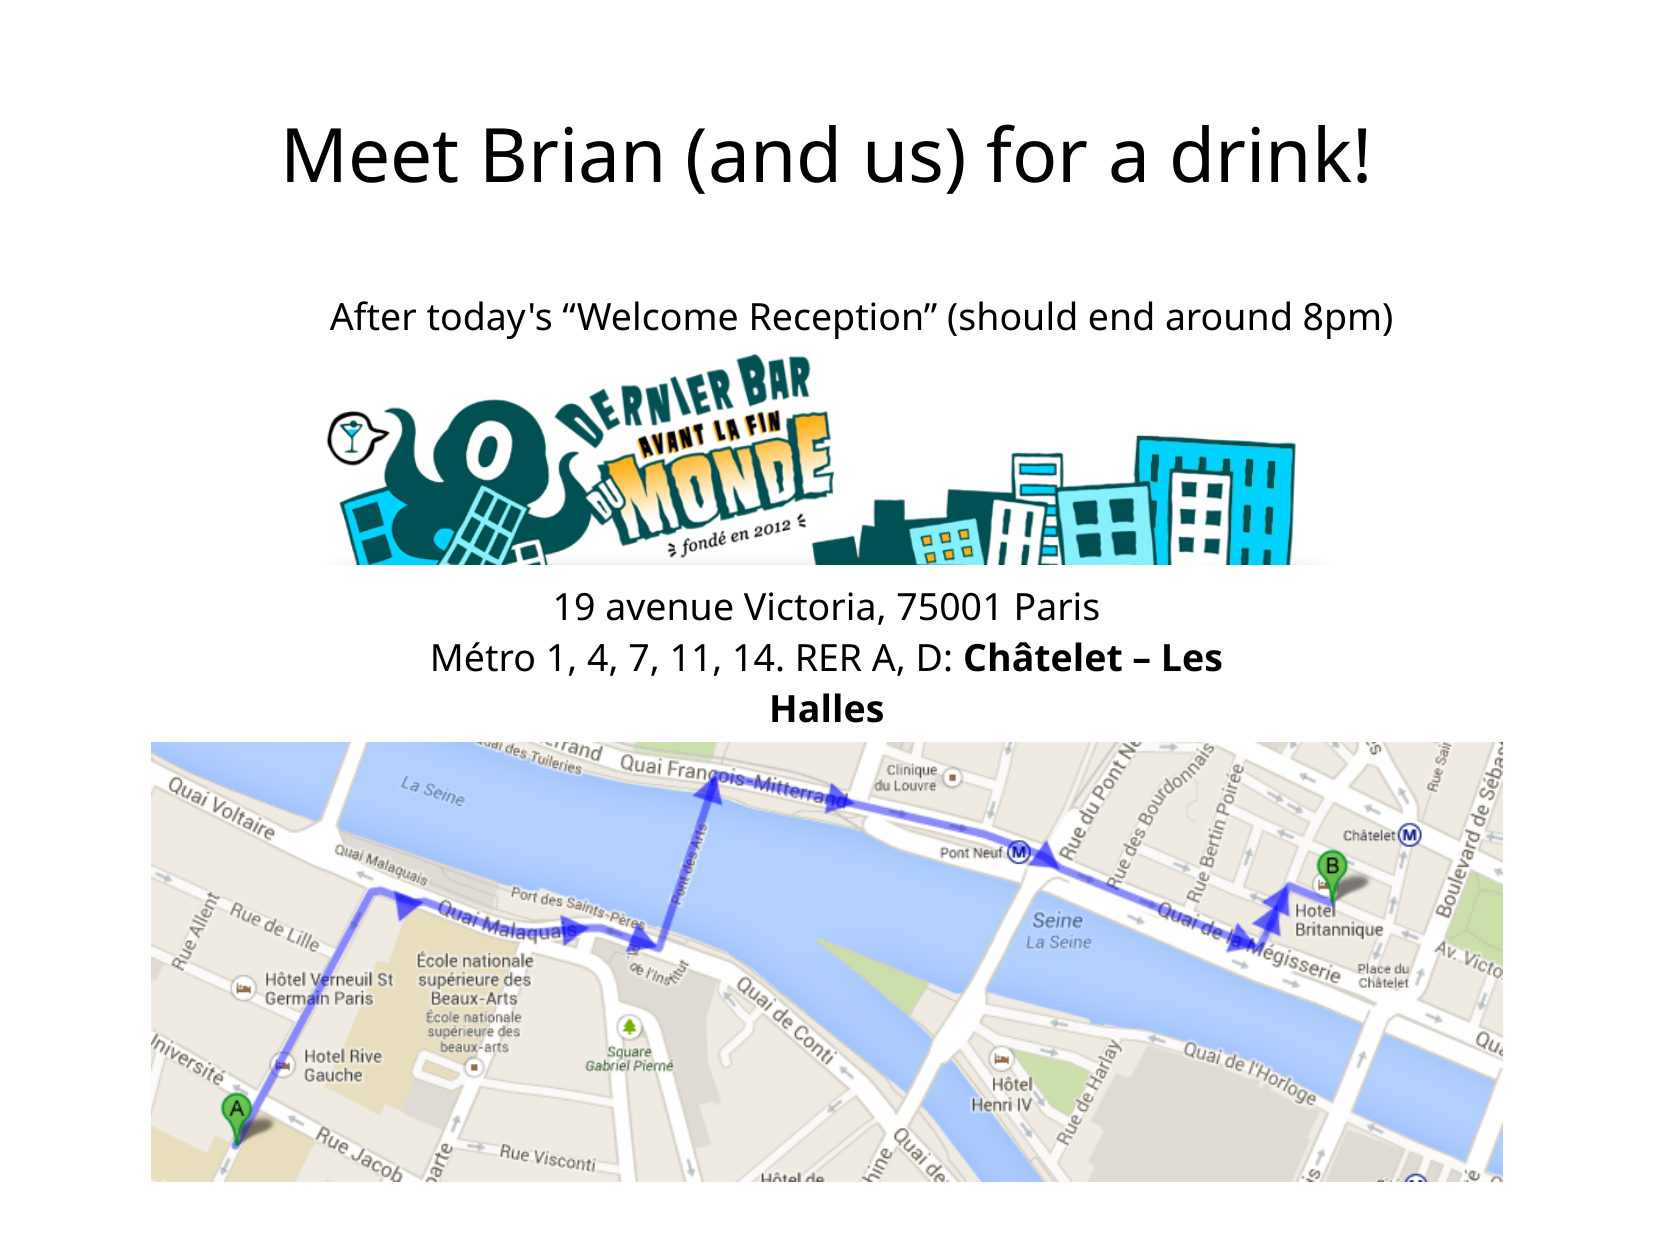

# Meet Brian (and us) for a drink!
After today's “Welcome Reception” (should end around 8pm)
19 avenue Victoria, 75001 Paris
Métro 1, 4, 7, 11, 14. RER A, D: Châtelet – Les Halles
Exit: Place du Châtelet – Théâtre du Châtelet.